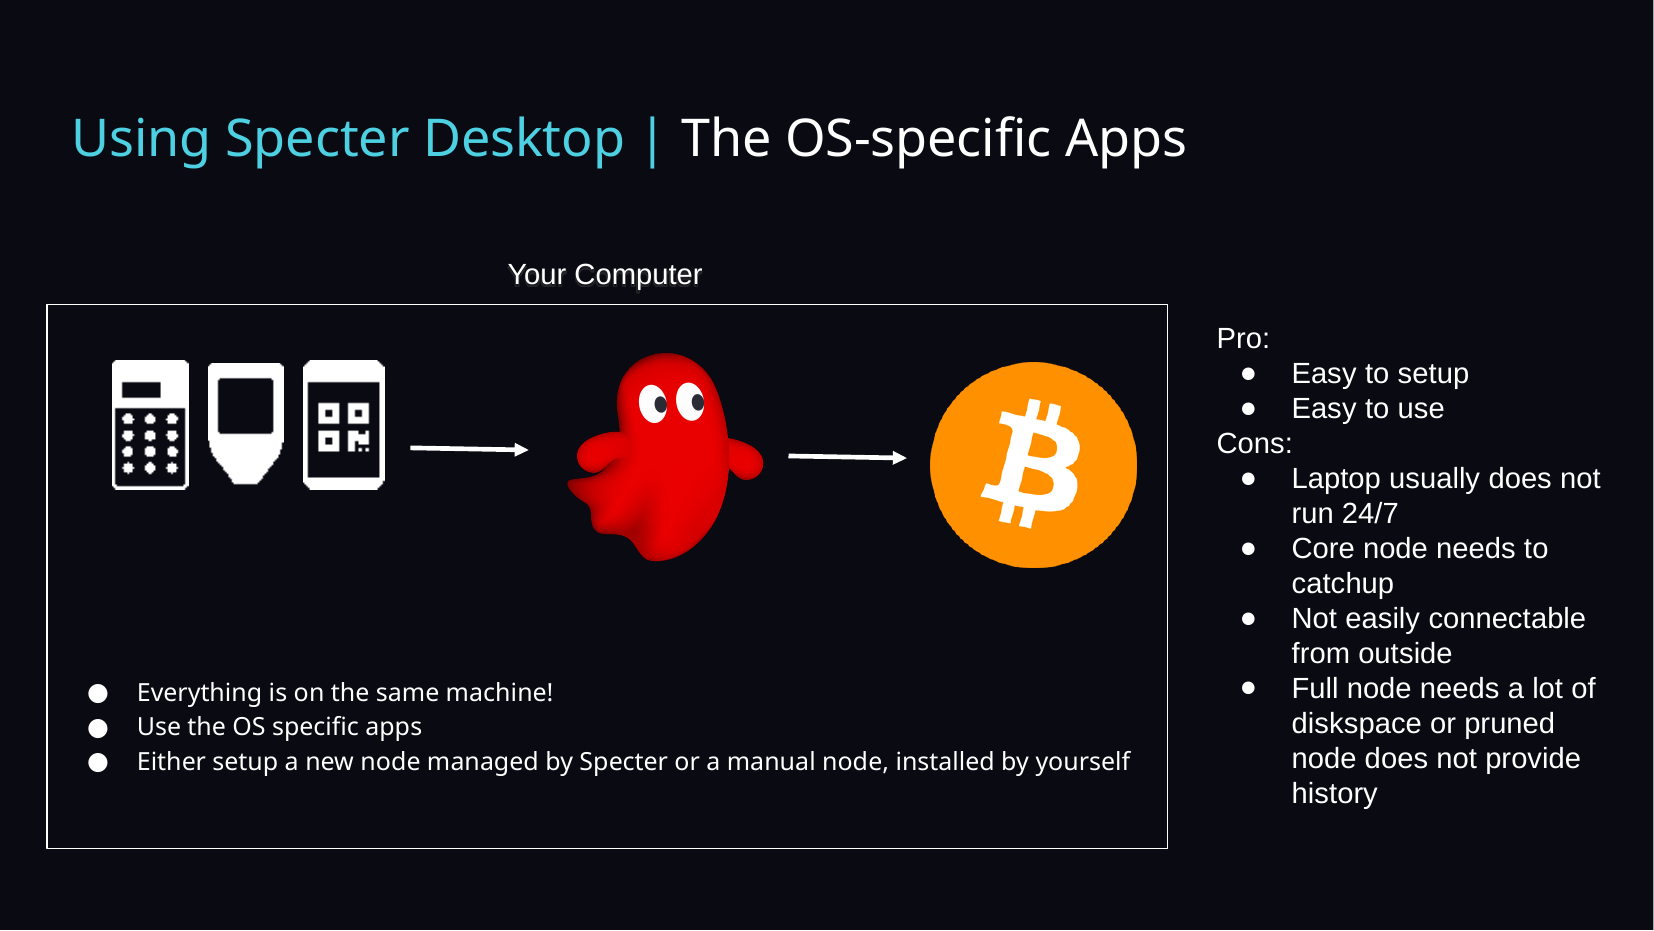

# Using Specter Desktop | The OS-specific Apps
Your Computer
Everything is on the same machine!
Use the OS specific apps
Either setup a new node managed by Specter or a manual node, installed by yourself
Pro:
Easy to setup
Easy to use
Cons:
Laptop usually does not run 24/7
Core node needs to catchup
Not easily connectable from outside
Full node needs a lot of diskspace or pruned node does not provide history